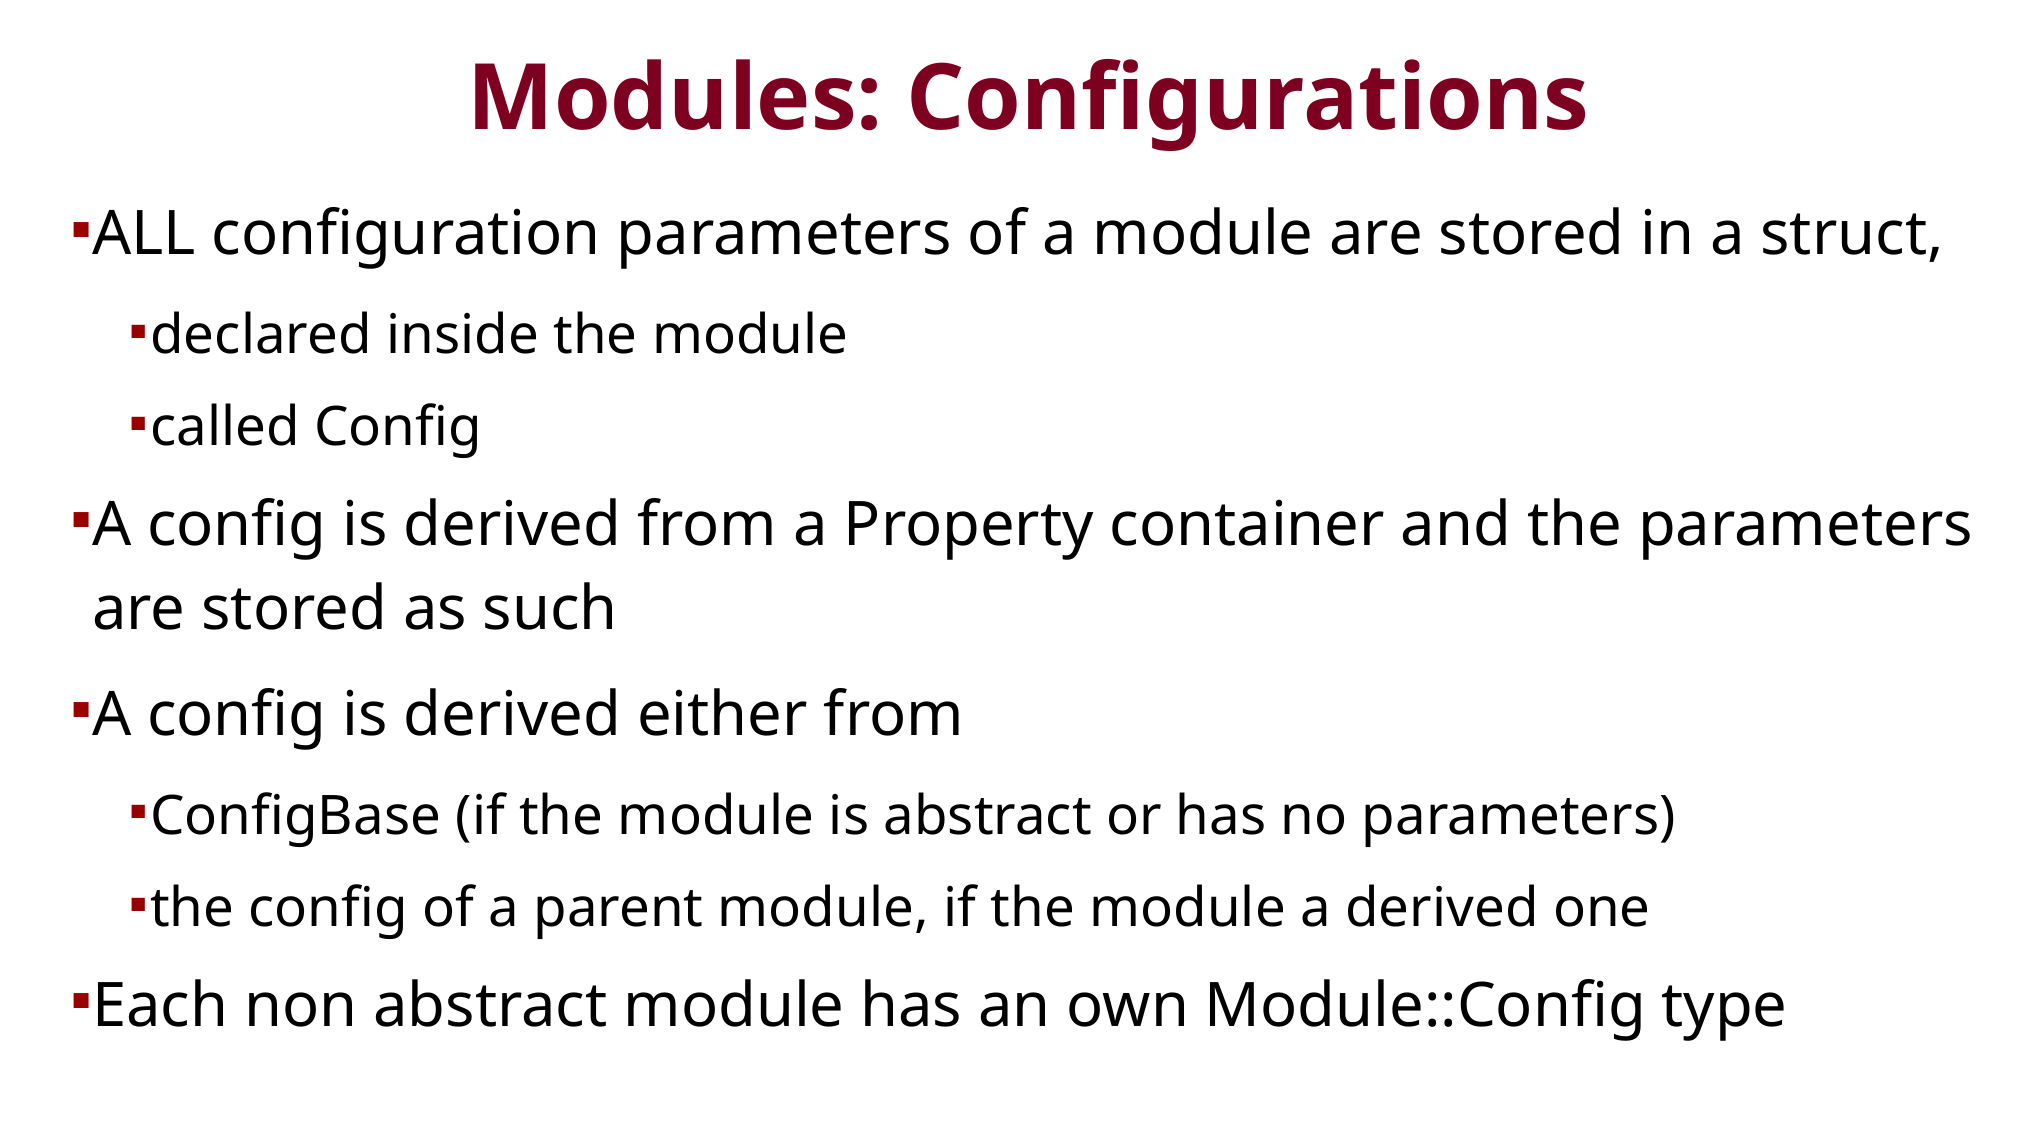

# Modules: Configurations
ALL configuration parameters of a module are stored in a struct,
declared inside the module
called Config
A config is derived from a Property container and the parameters are stored as such
A config is derived either from
ConfigBase (if the module is abstract or has no parameters)
the config of a parent module, if the module a derived one
Each non abstract module has an own Module::Config type